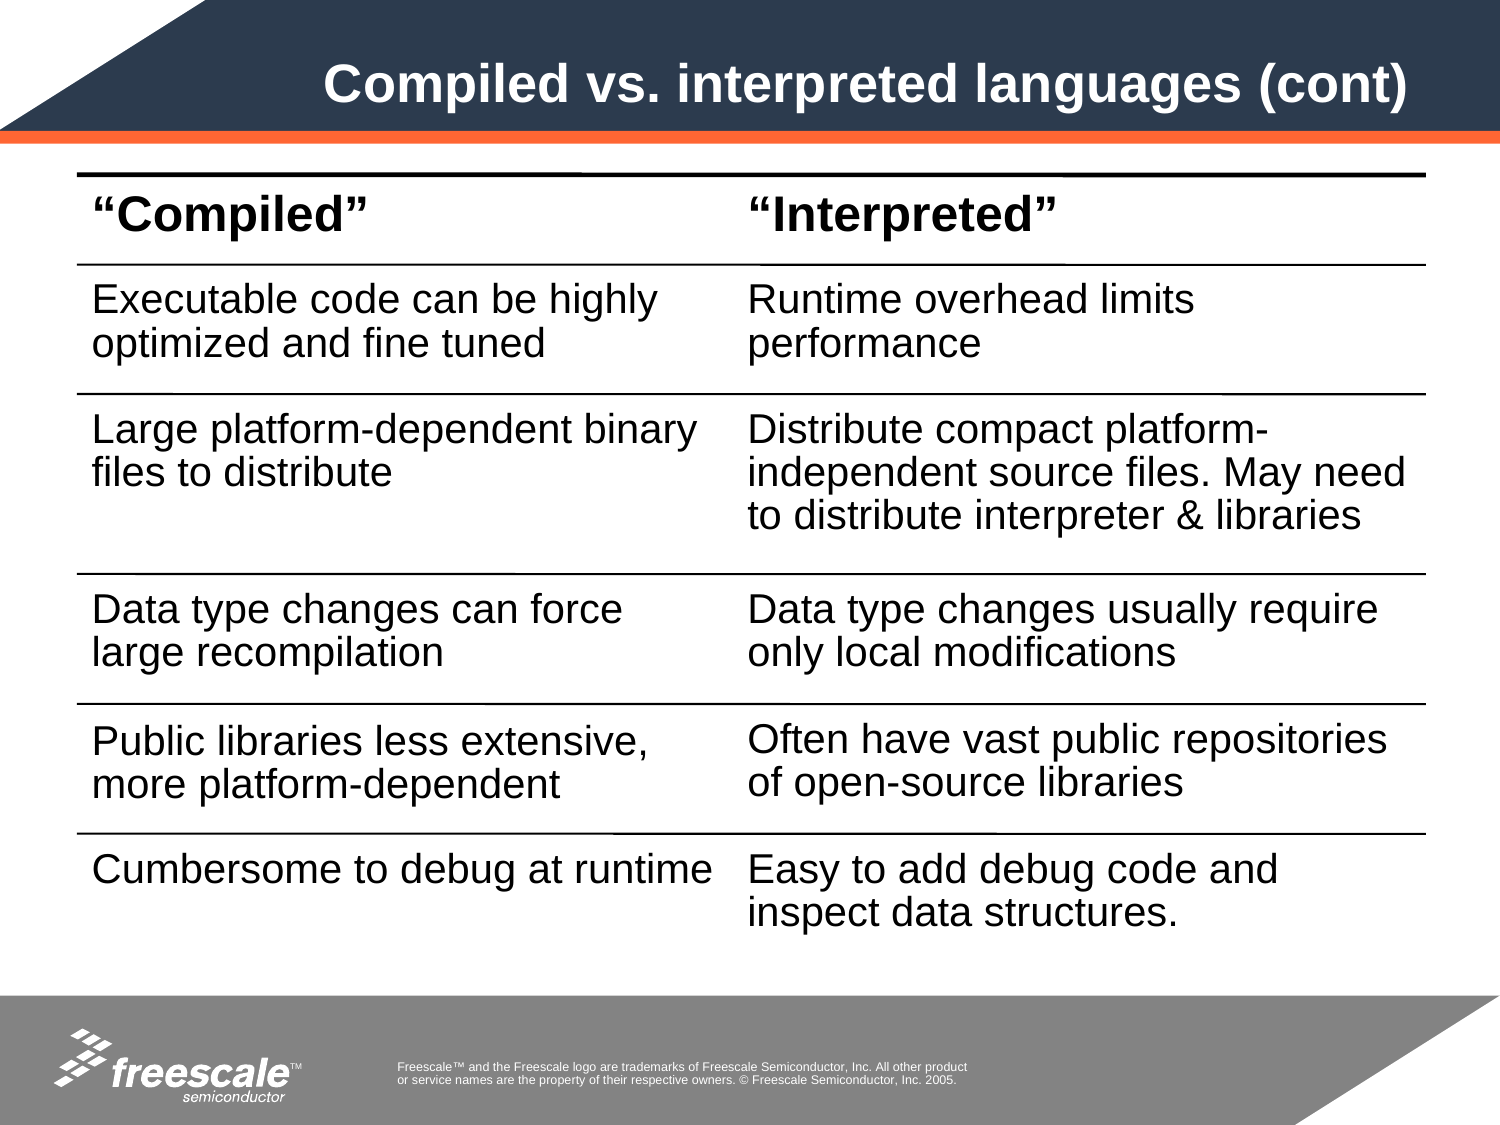

# Compiled vs. interpreted languages (cont)
“Compiled”
“Interpreted”
Executable code can be highly optimized and fine tuned
Runtime overhead limits performance
Large platform-dependent binary files to distribute
Distribute compact platform-independent source files. May need to distribute interpreter & libraries
Data type changes can force large recompilation
Data type changes usually require only local modifications
Often have vast public repositories of open-source libraries
Public libraries less extensive, more platform-dependent
Cumbersome to debug at runtime
Easy to add debug code and inspect data structures.